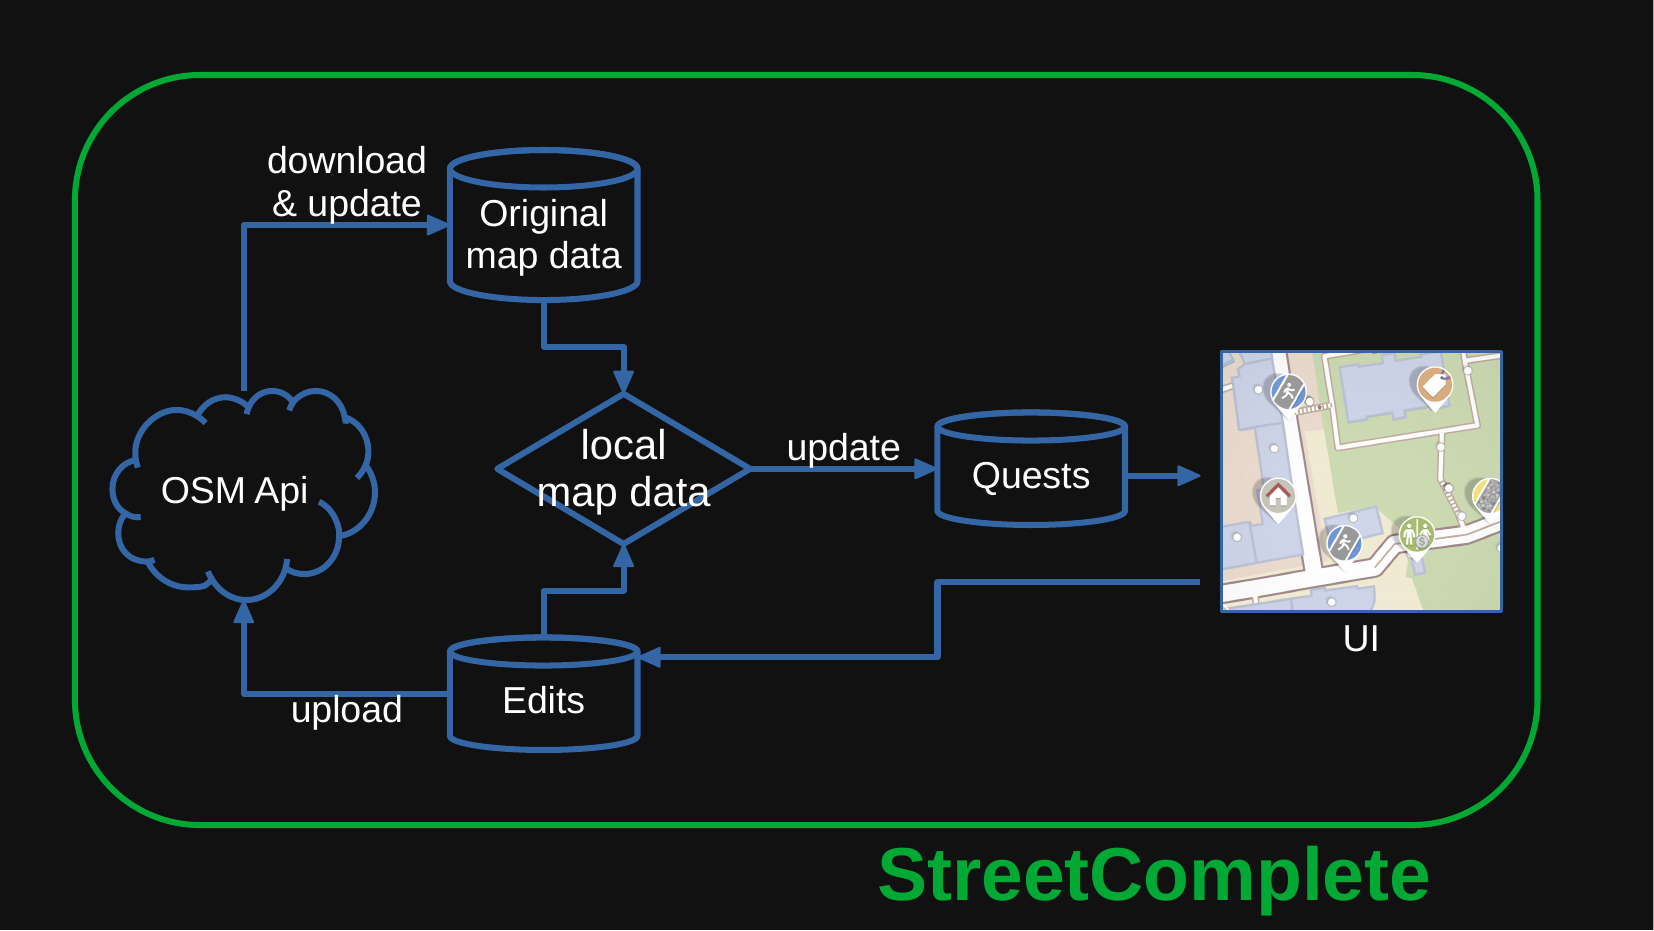

Original
map data
OSM Api
local
map data
Quests
UI
Edits
StreetComplete